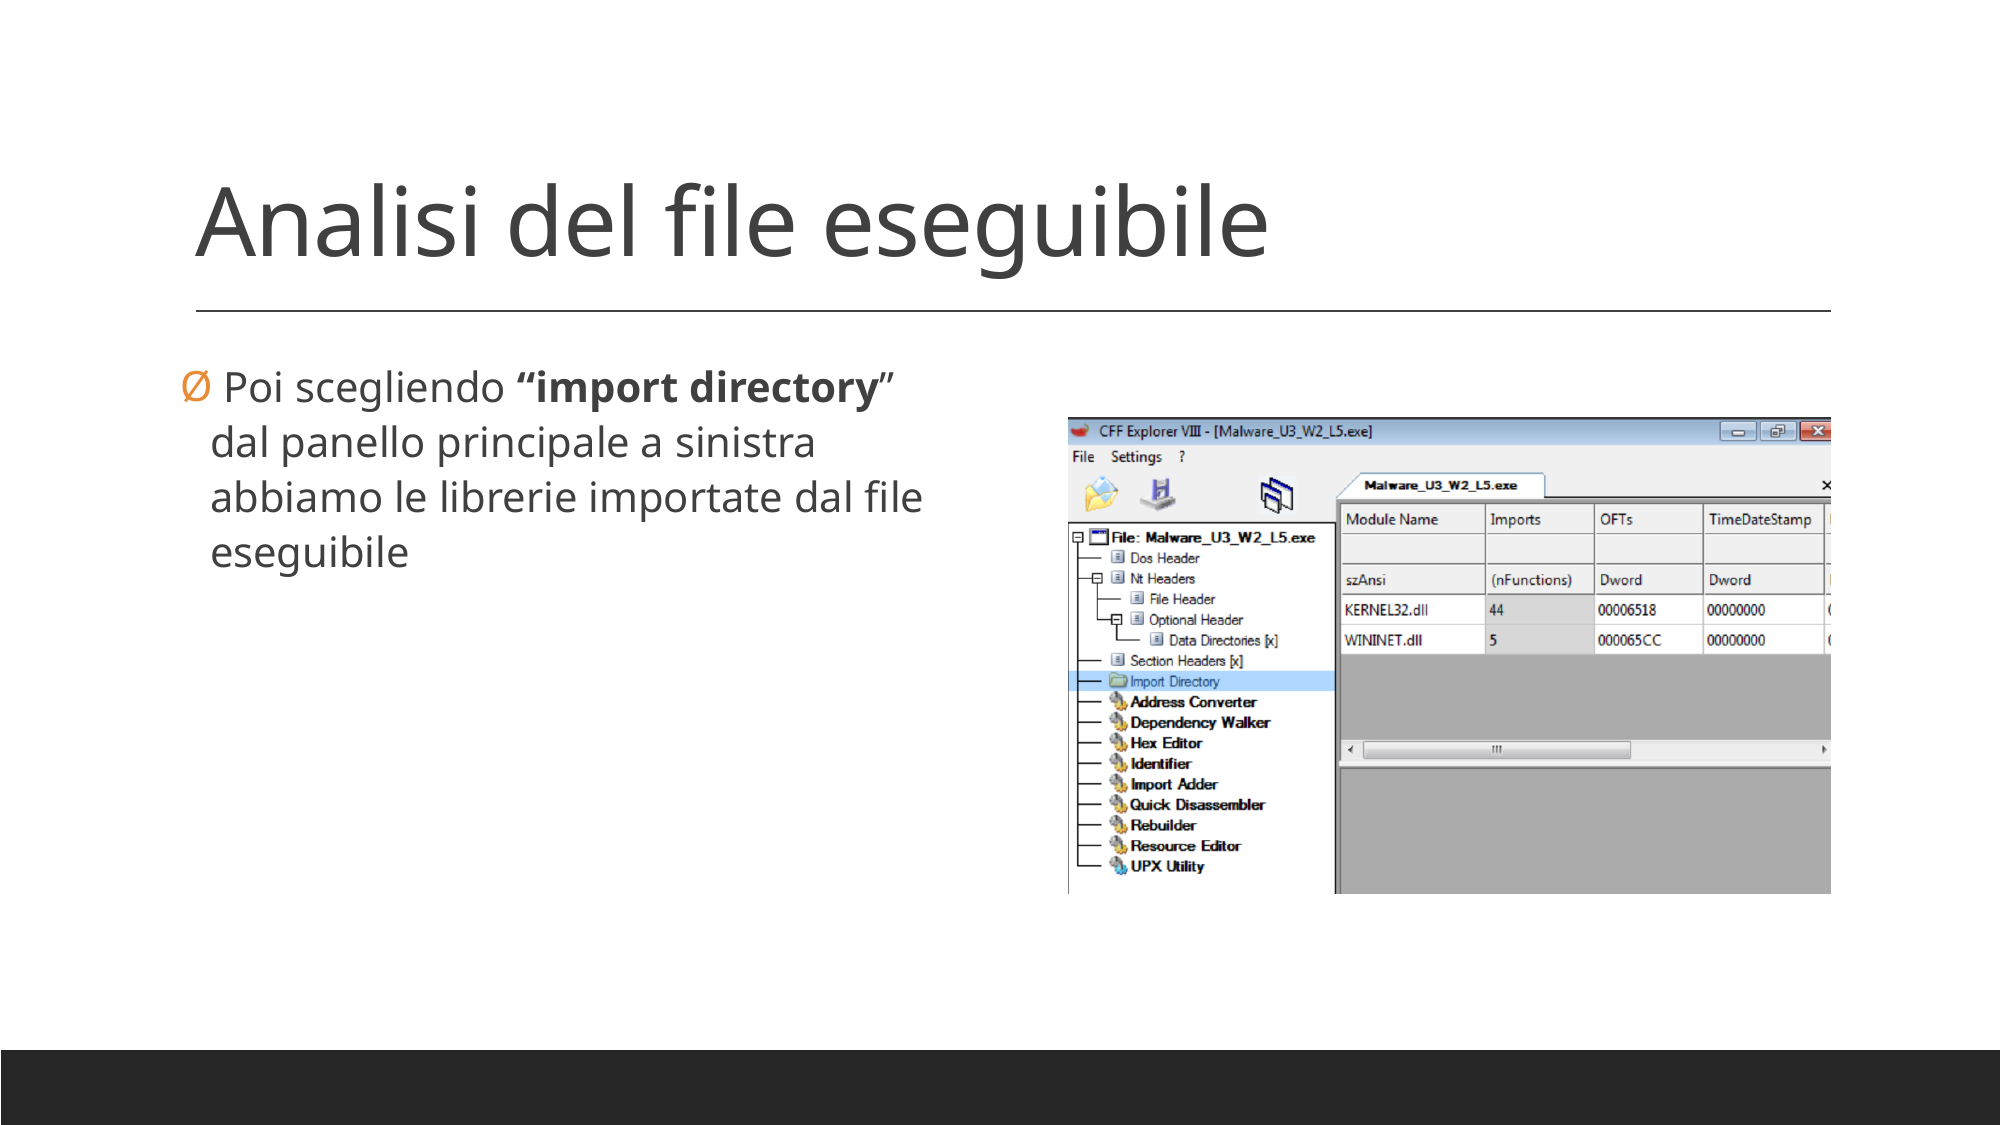

# Analisi del file eseguibile
 Poi scegliendo “import directory” dal panello principale a sinistra abbiamo le librerie importate dal file eseguibile